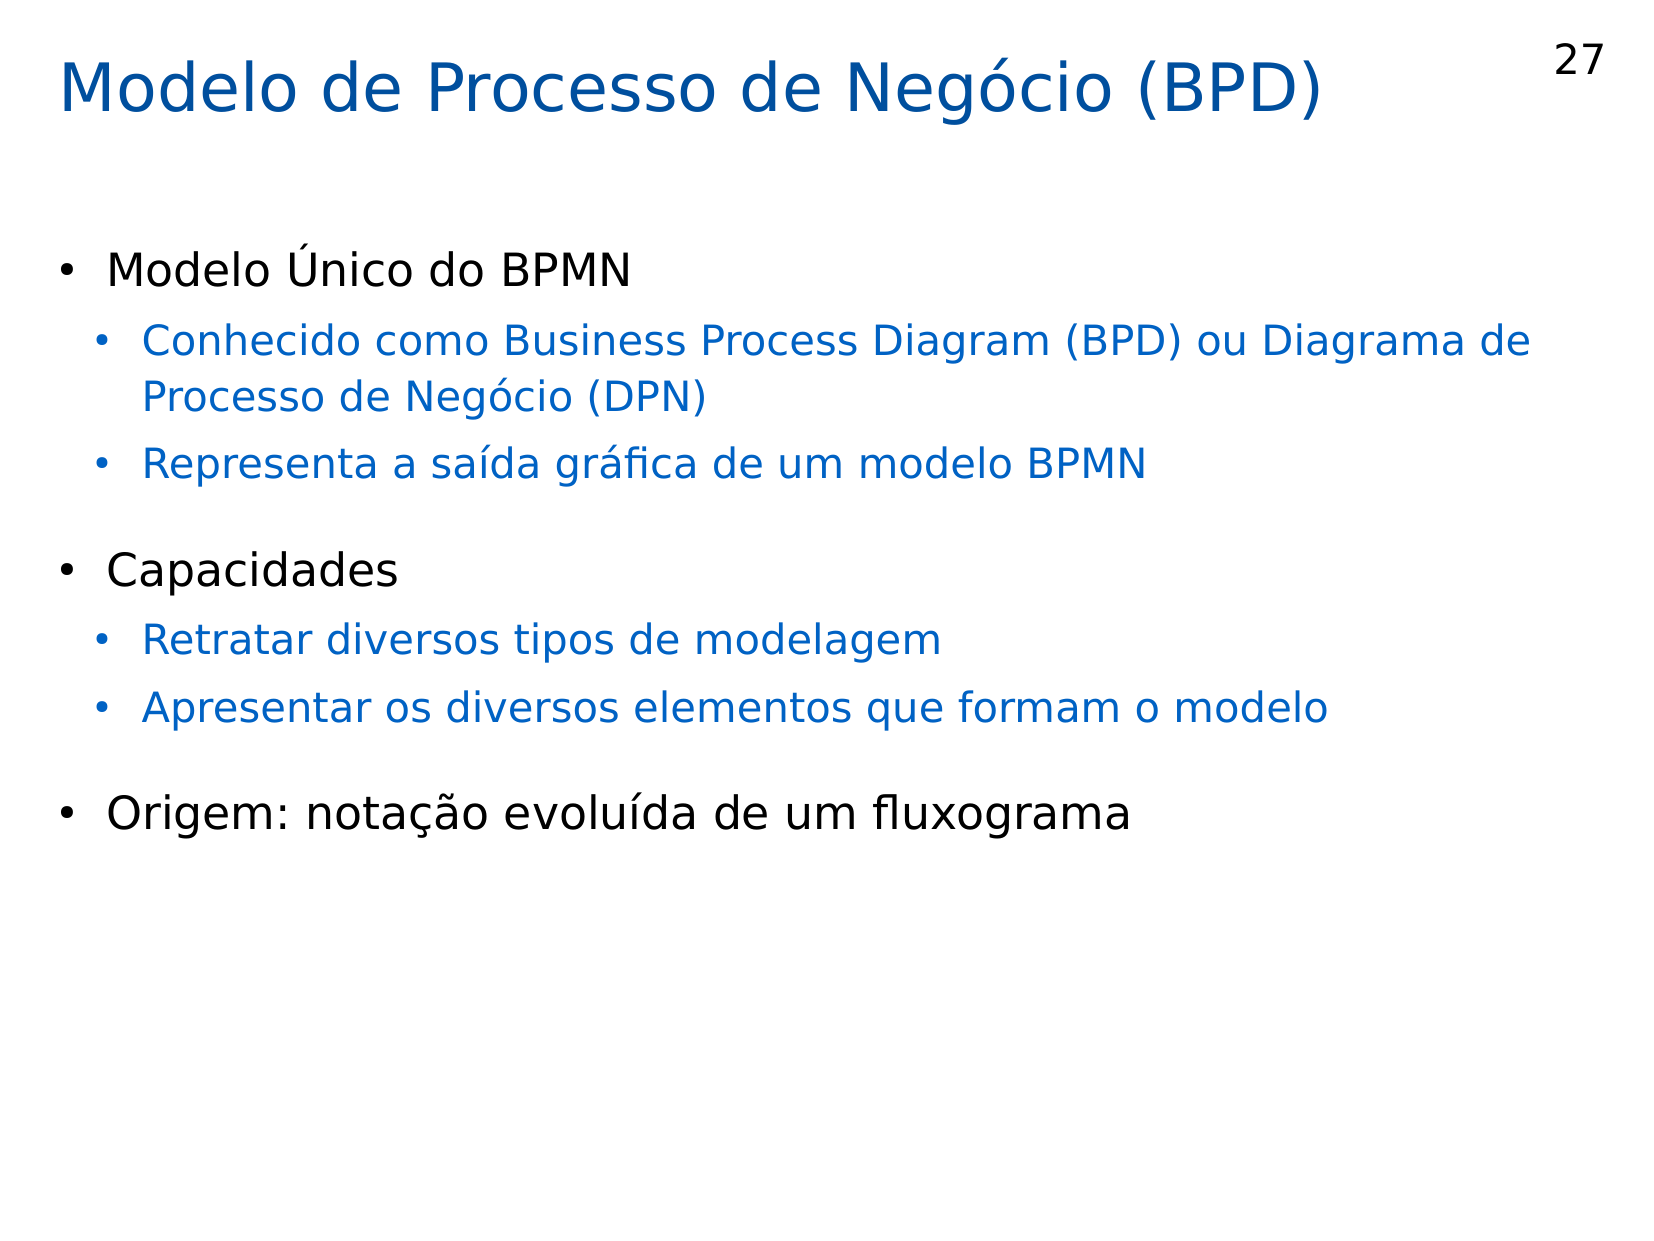

# Modelo de Processo de Negócio (BPD)
27
Modelo Único do BPMN
Conhecido como Business Process Diagram (BPD) ou Diagrama de Processo de Negócio (DPN)
Representa a saída gráfica de um modelo BPMN
Capacidades
Retratar diversos tipos de modelagem
Apresentar os diversos elementos que formam o modelo
Origem: notação evoluída de um fluxograma